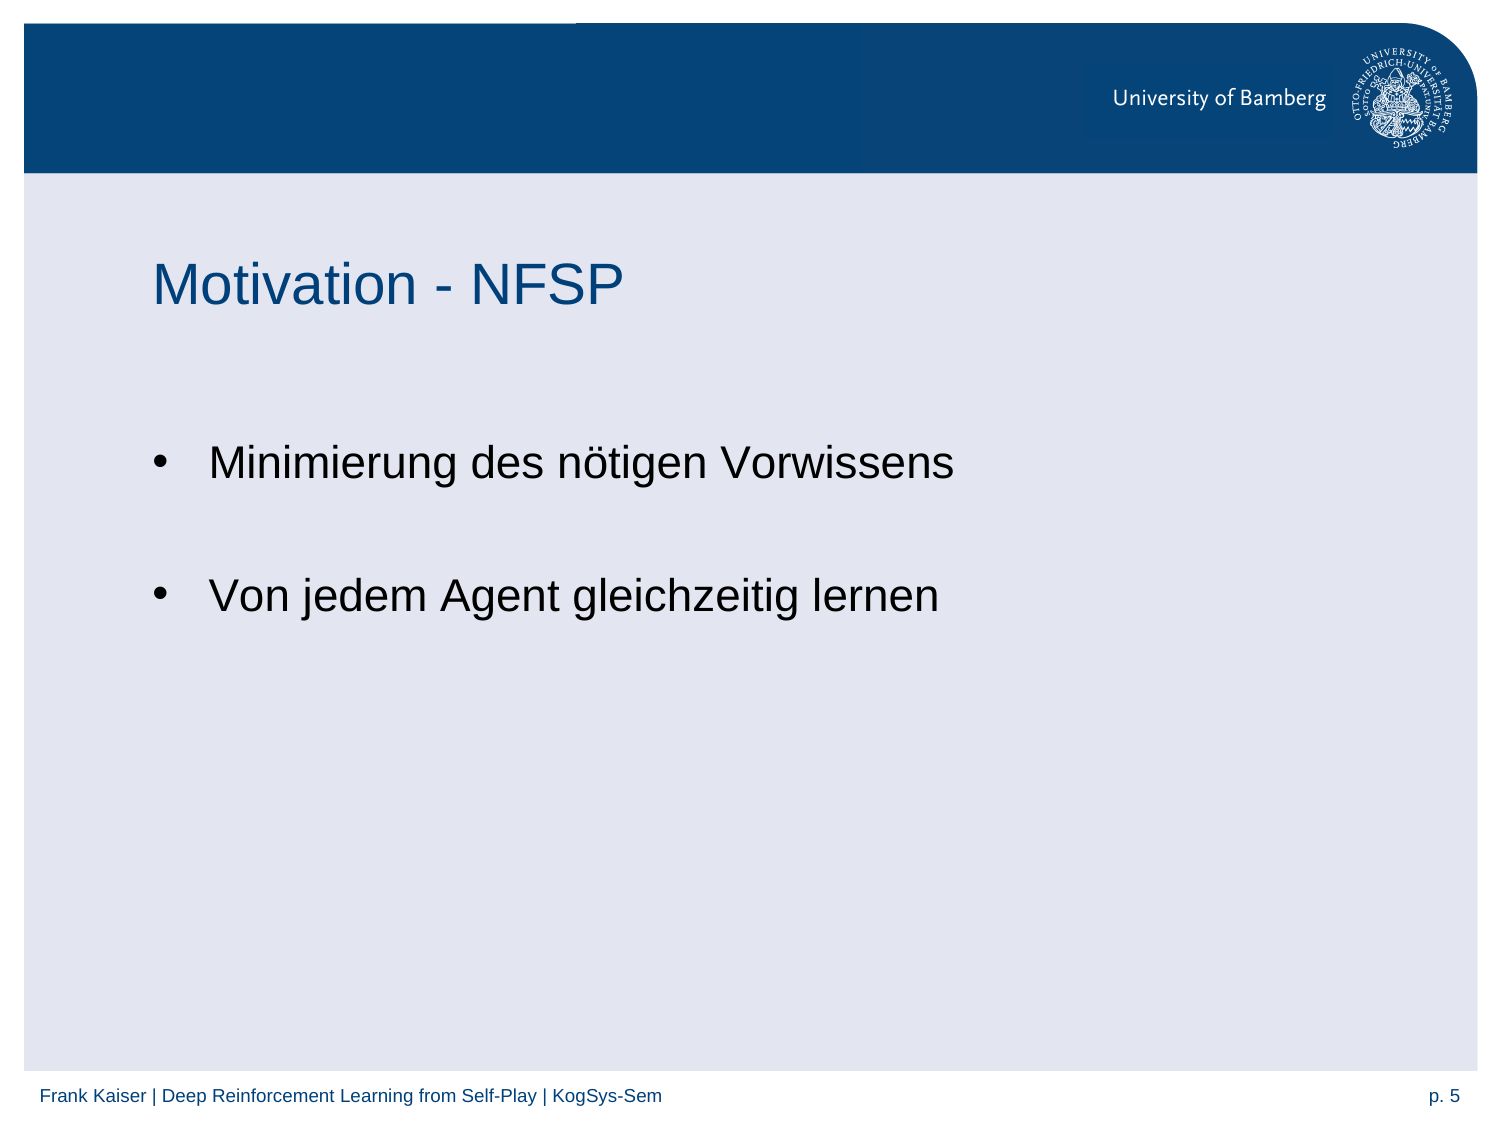

# Motivation - NFSP
Minimierung des nötigen Vorwissens
Von jedem Agent gleichzeitig lernen